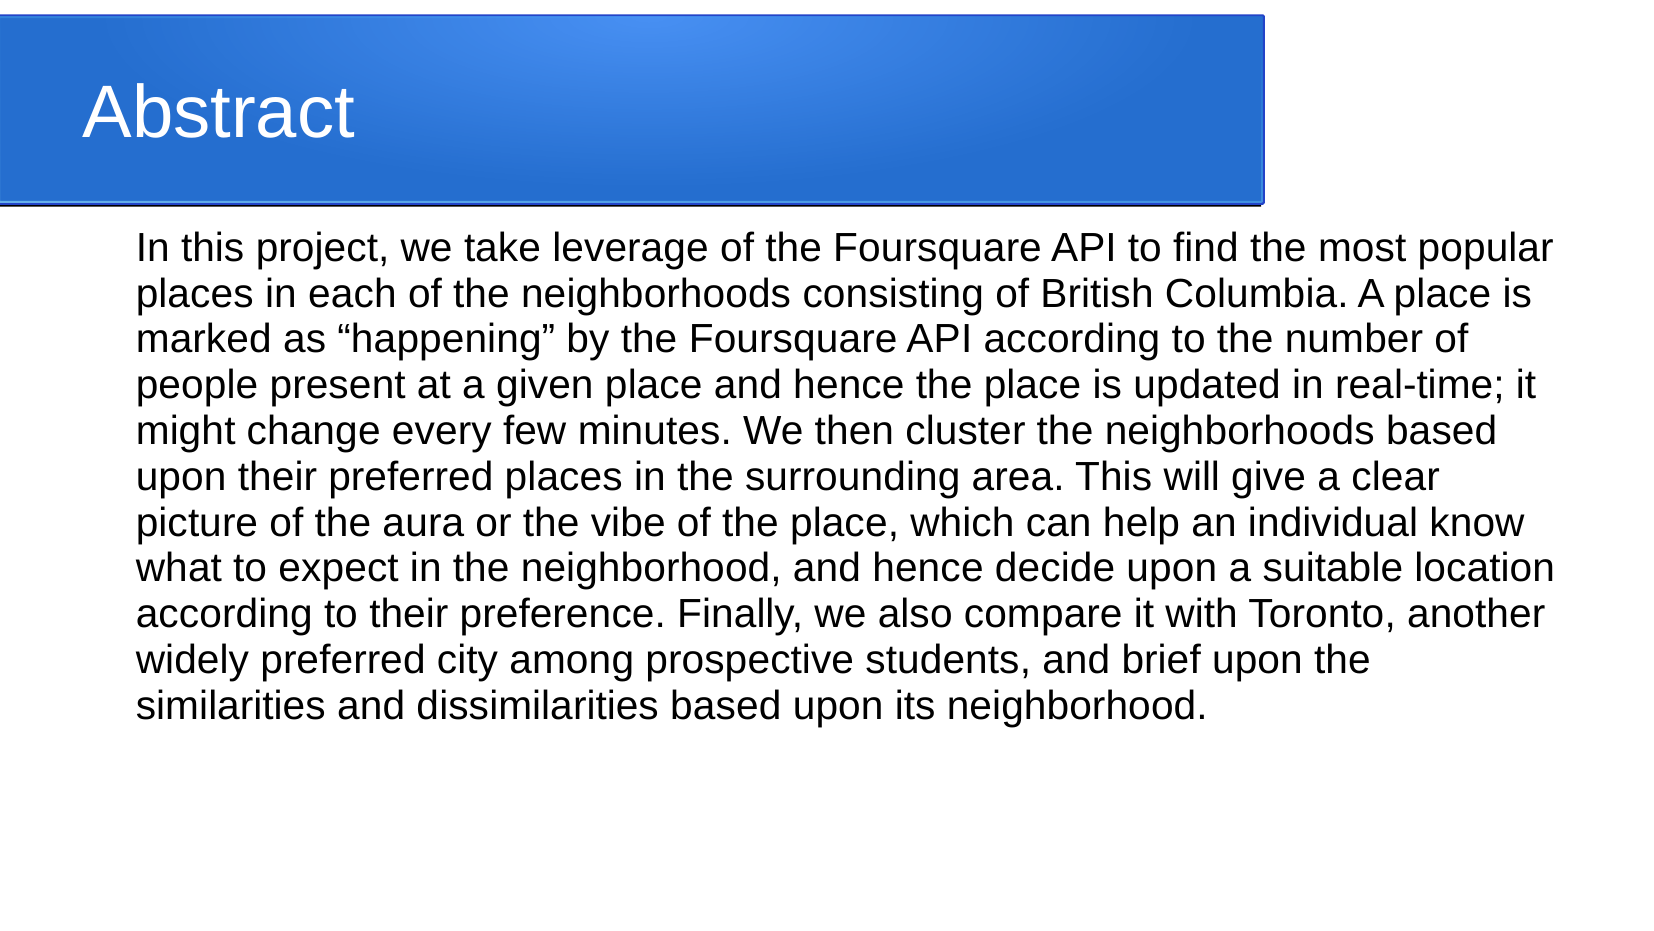

# Abstract
In this project, we take leverage of the Foursquare API to find the most popular places in each of the neighborhoods consisting of British Columbia. A place is marked as “happening” by the Foursquare API according to the number of people present at a given place and hence the place is updated in real-time; it might change every few minutes. We then cluster the neighborhoods based upon their preferred places in the surrounding area. This will give a clear picture of the aura or the vibe of the place, which can help an individual know what to expect in the neighborhood, and hence decide upon a suitable location according to their preference. Finally, we also compare it with Toronto, another widely preferred city among prospective students, and brief upon the similarities and dissimilarities based upon its neighborhood.